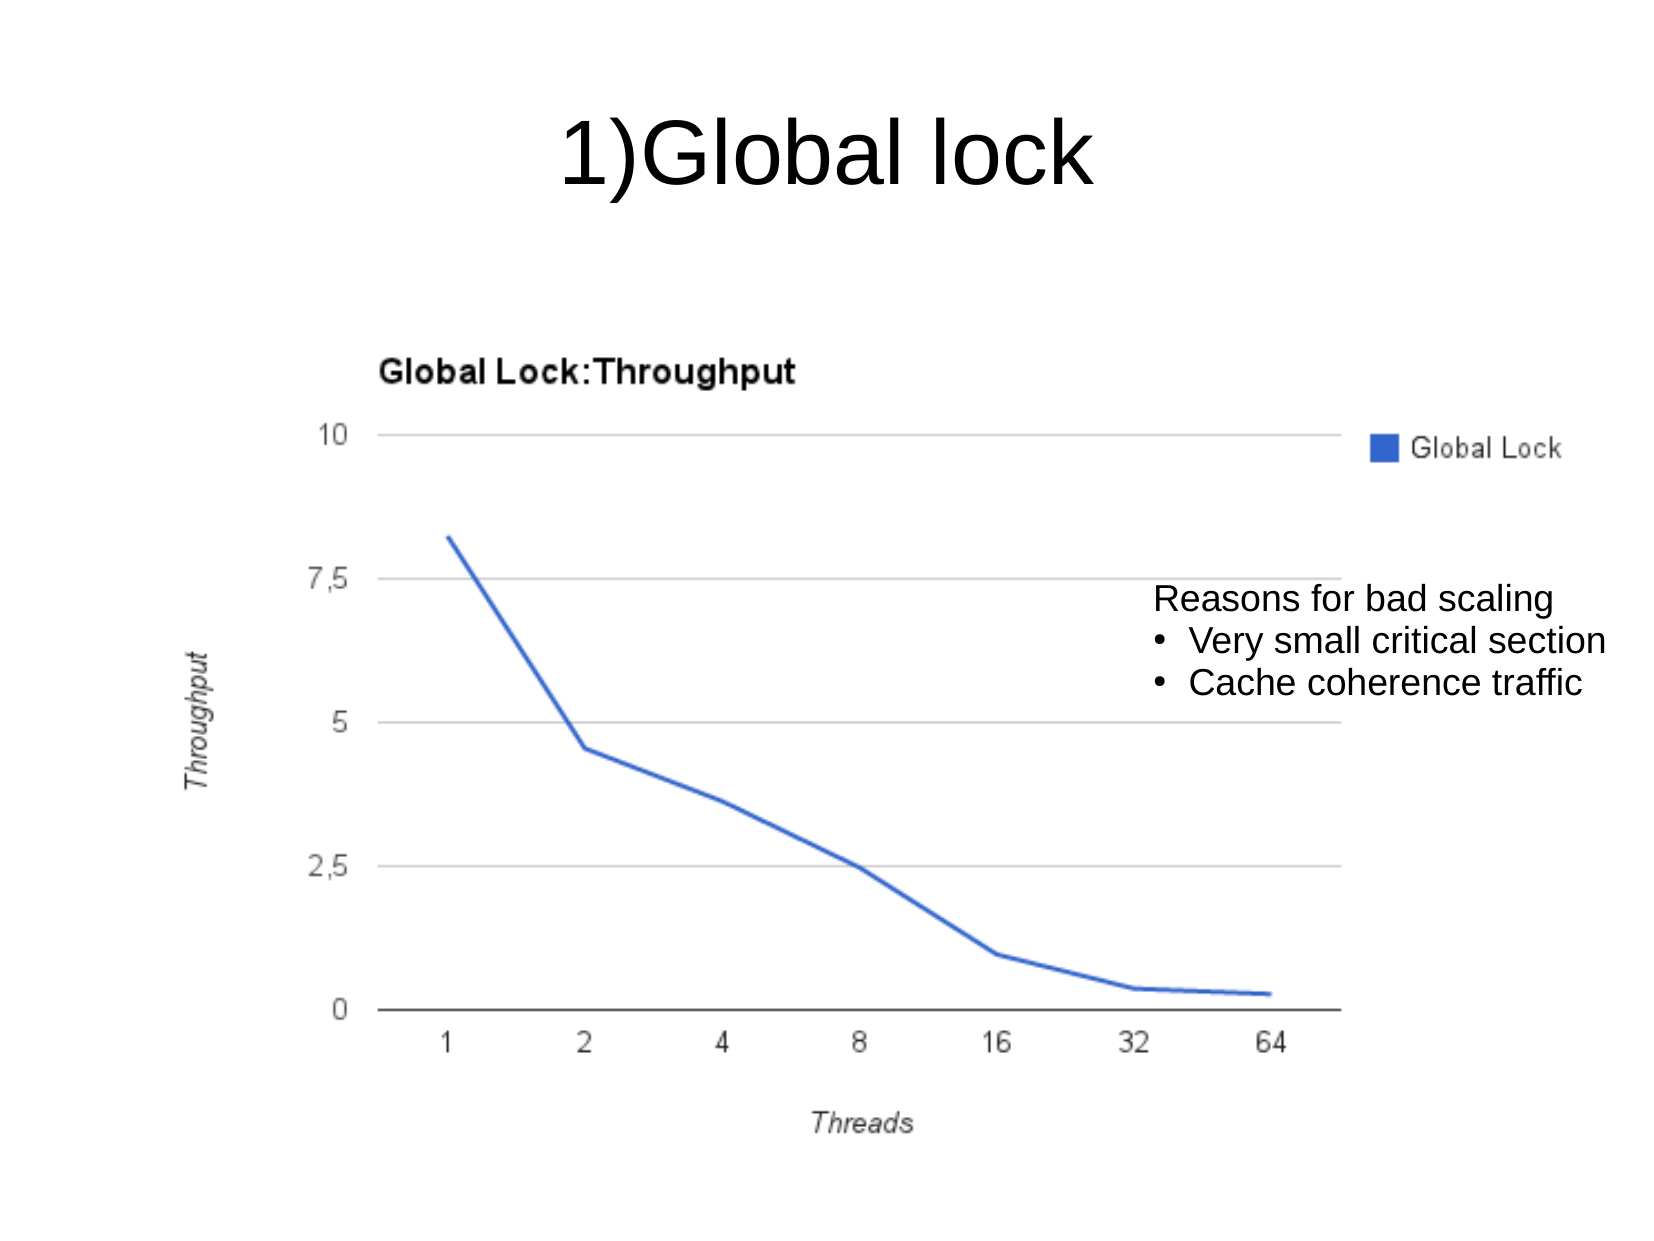

# 1)Global lock
Reasons for bad scaling
Very small critical section
Cache coherence traffic